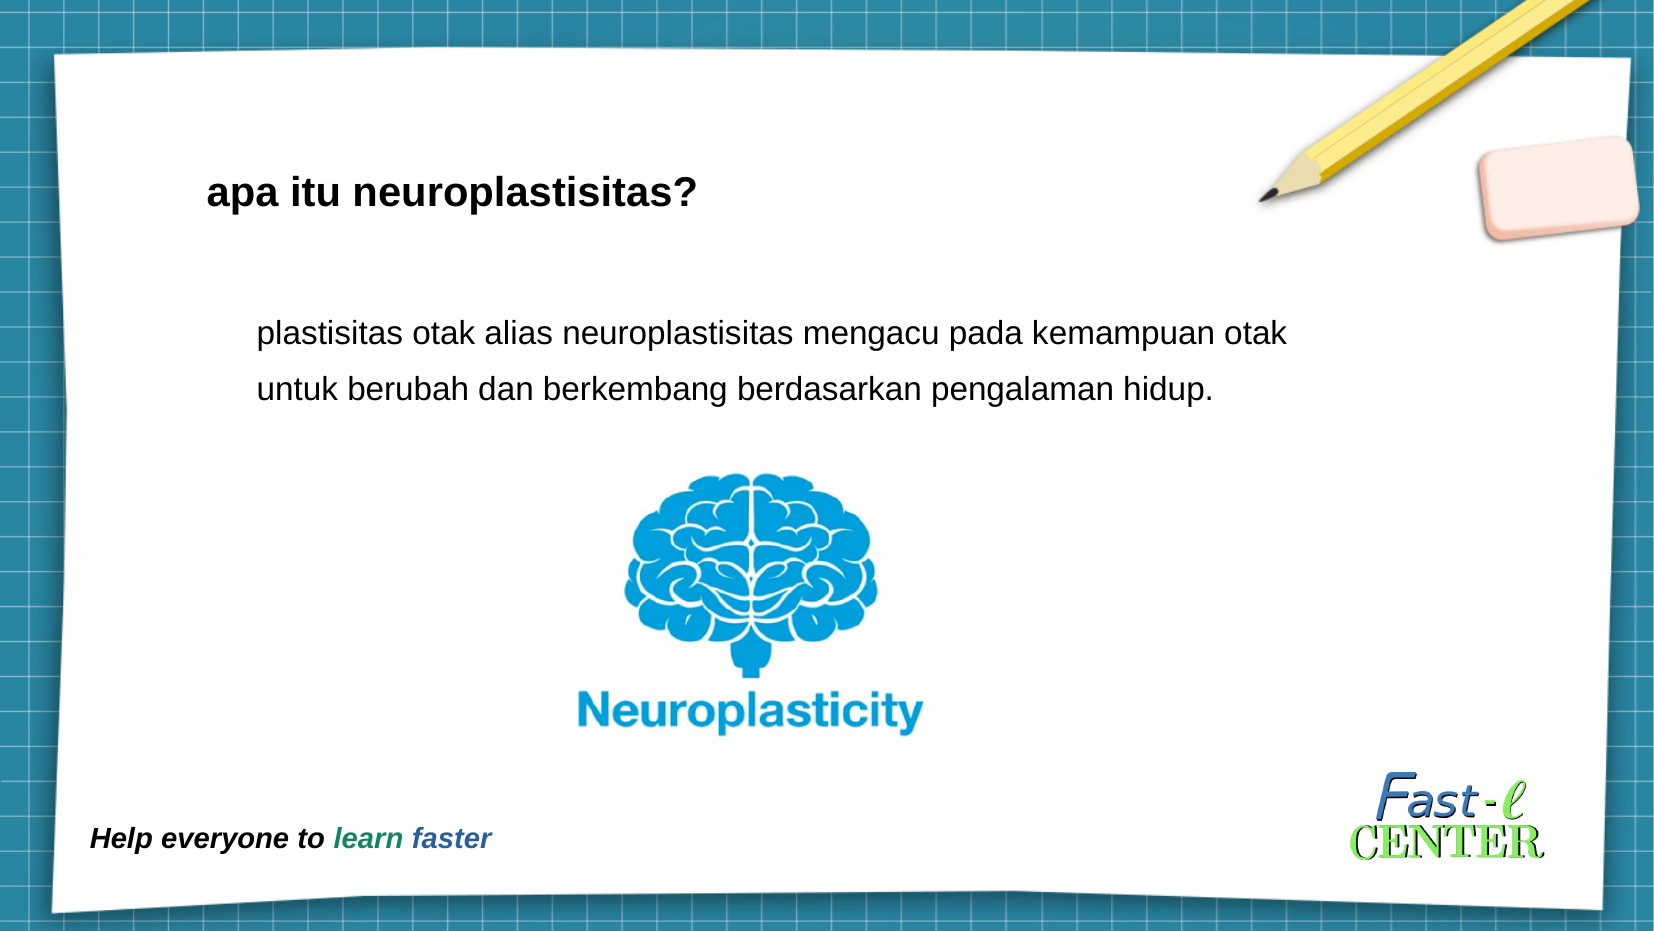

apa itu neuroplastisitas?
plastisitas otak alias neuroplastisitas mengacu pada kemampuan otak
untuk berubah dan berkembang berdasarkan pengalaman hidup.
Help everyone to learn faster